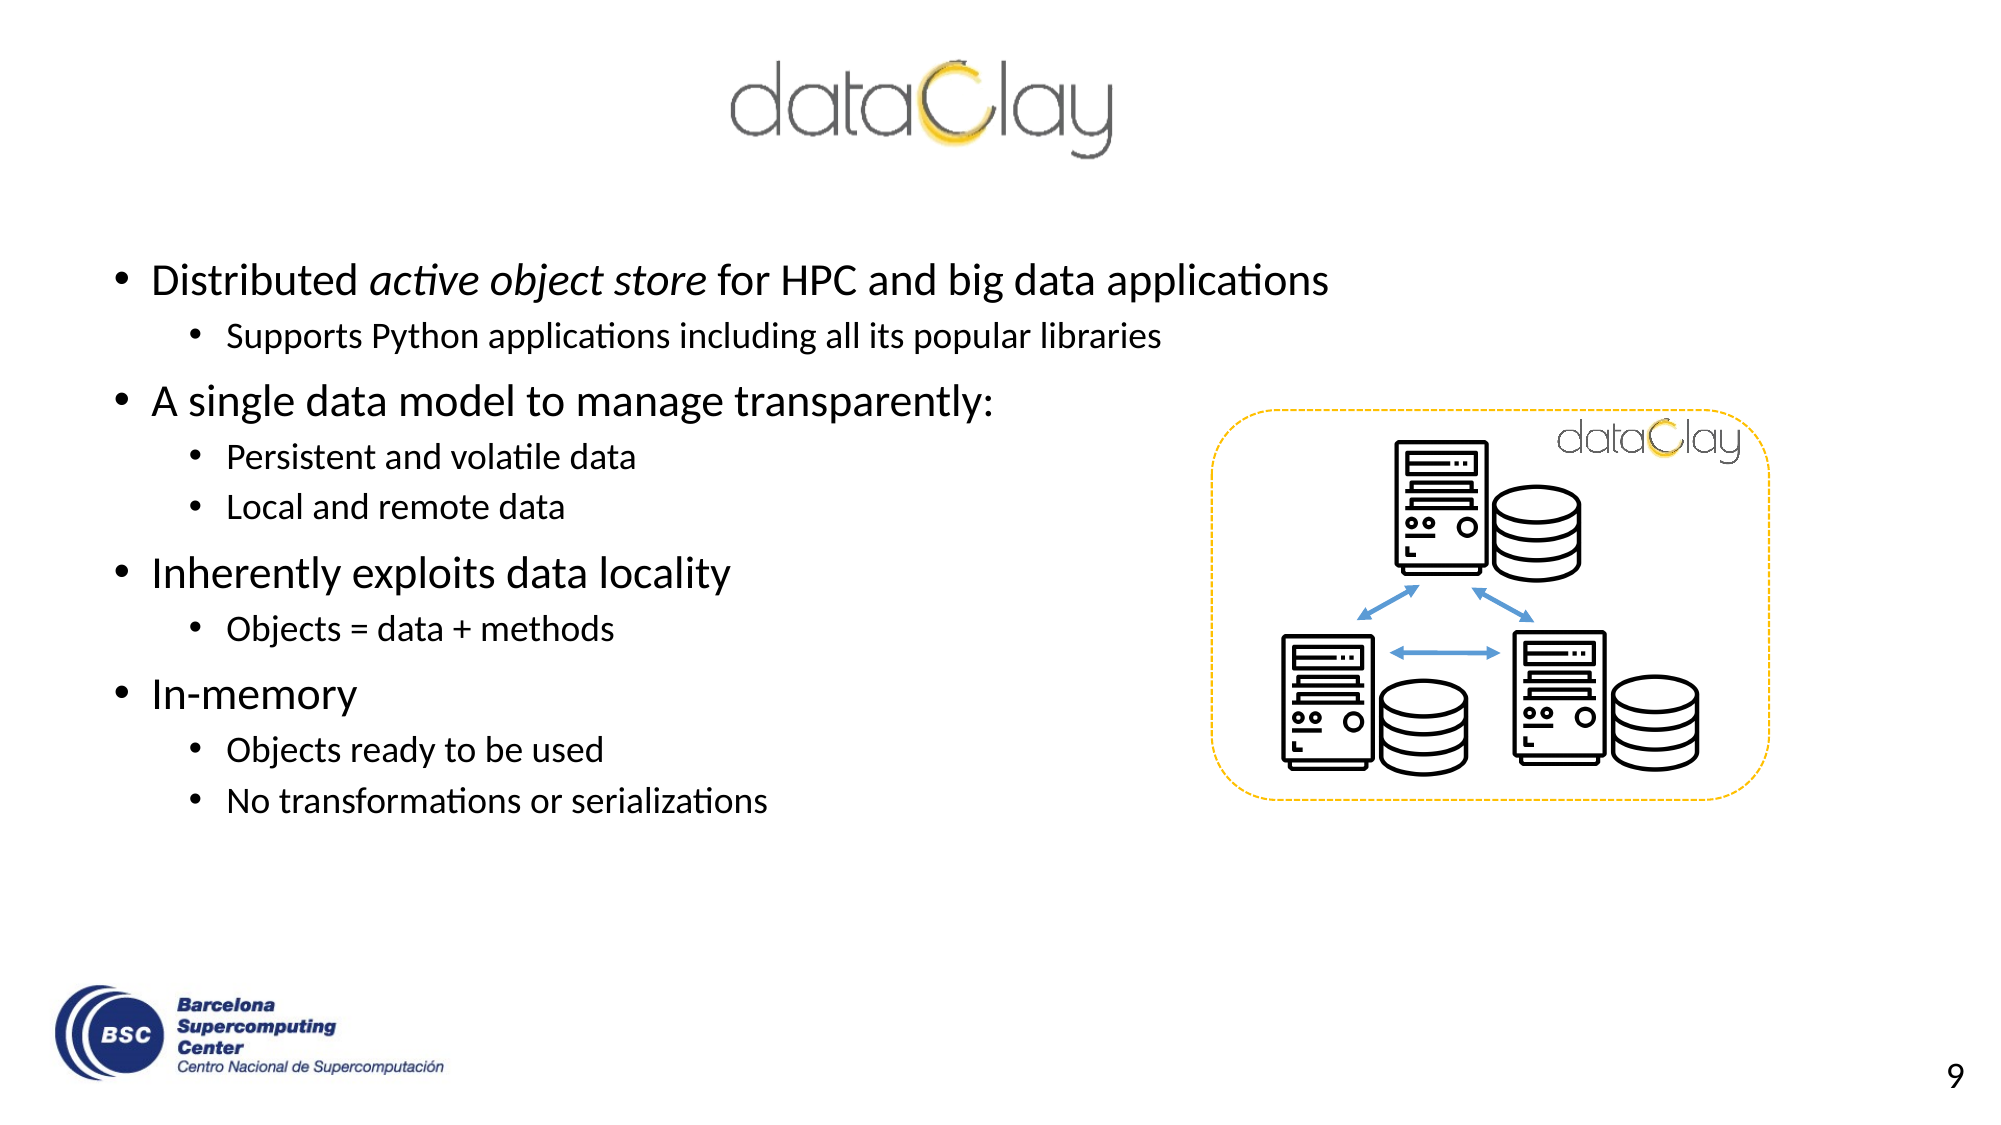

# Distributed active object store for HPC and big data applications
Supports Python applications including all its popular libraries
A single data model to manage transparently:
Persistent and volatile data
Local and remote data
Inherently exploits data locality
Objects = data + methods
In-memory
Objects ready to be used
No transformations or serializations